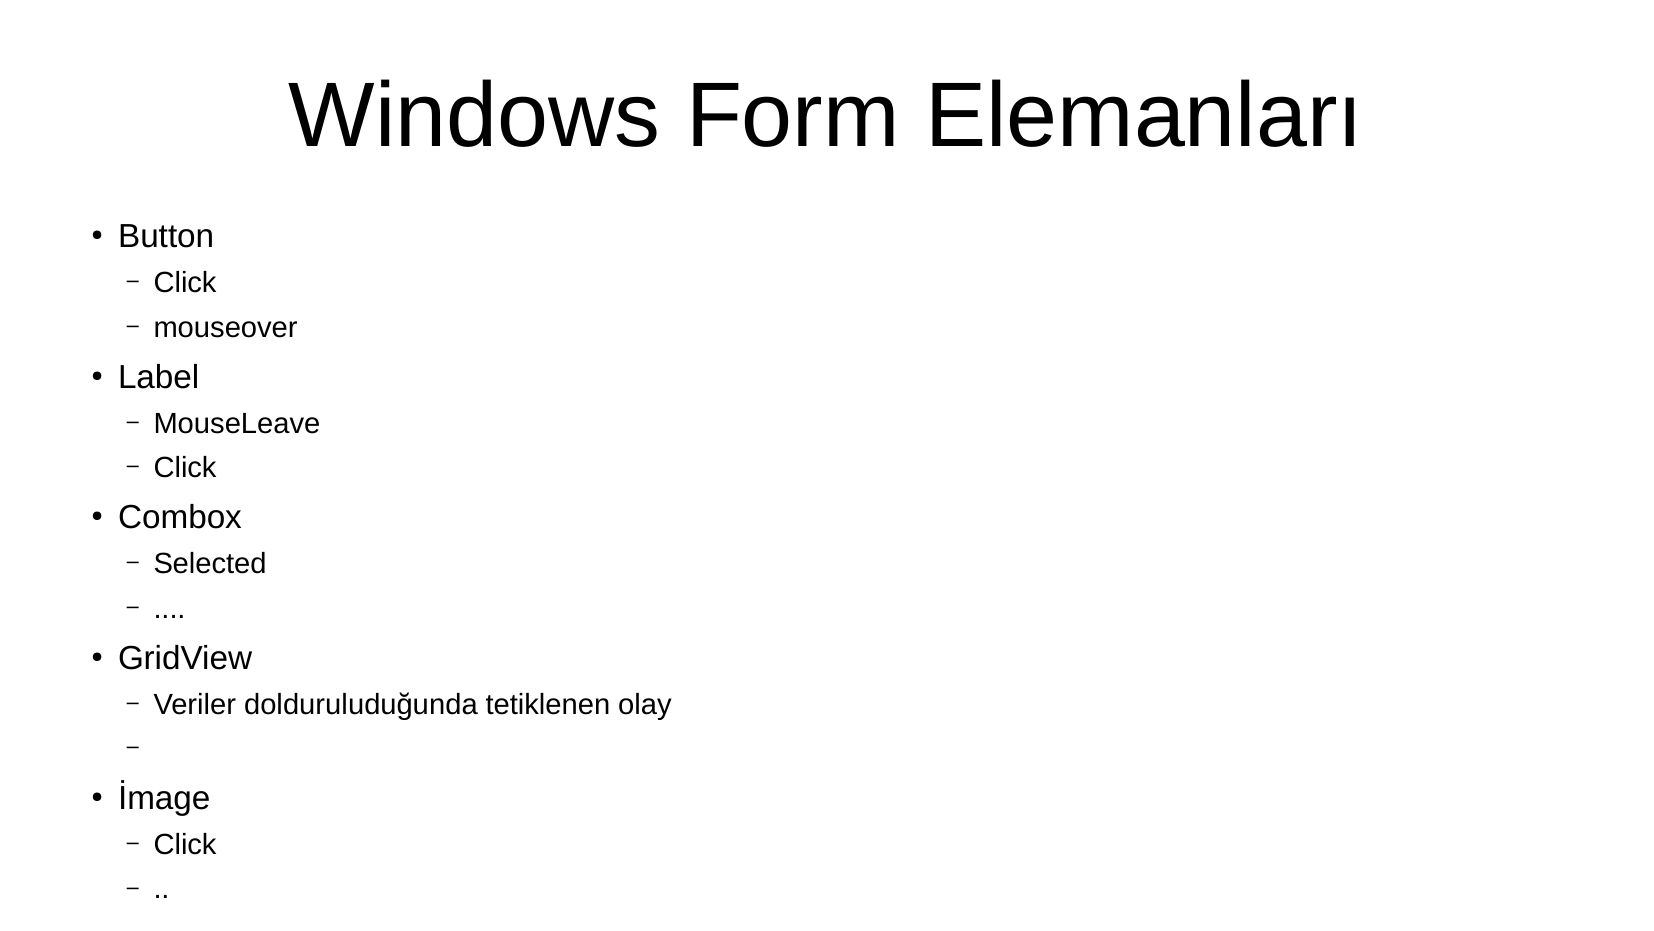

# Windows Form Elemanları
Button
Click
mouseover
Label
MouseLeave
Click
Combox
Selected
....
GridView
Veriler dolduruluduğunda tetiklenen olay
İmage
Click
..